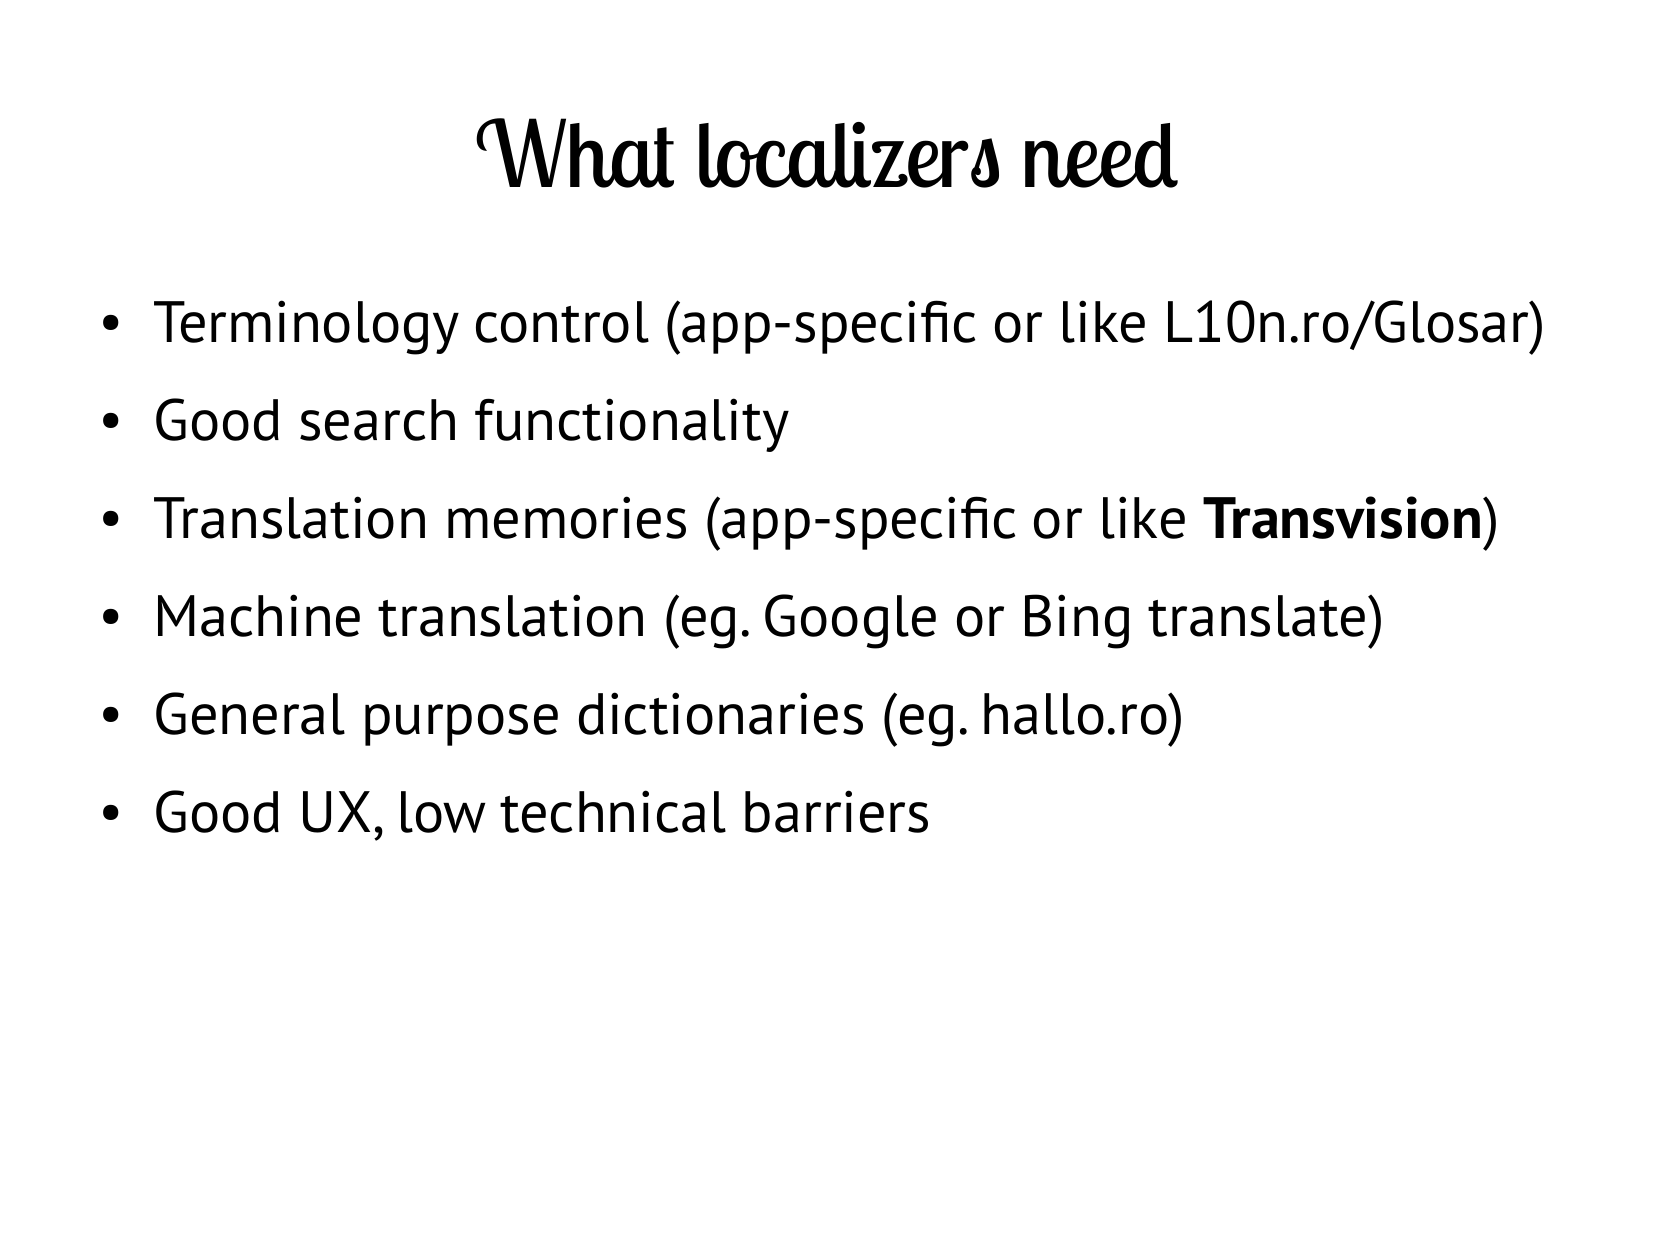

# What localizers need
Terminology control (app-specific or like L10n.ro/Glosar)
Good search functionality
Translation memories (app-specific or like Transvision)
Machine translation (eg. Google or Bing translate)
General purpose dictionaries (eg. hallo.ro)
Good UX, low technical barriers